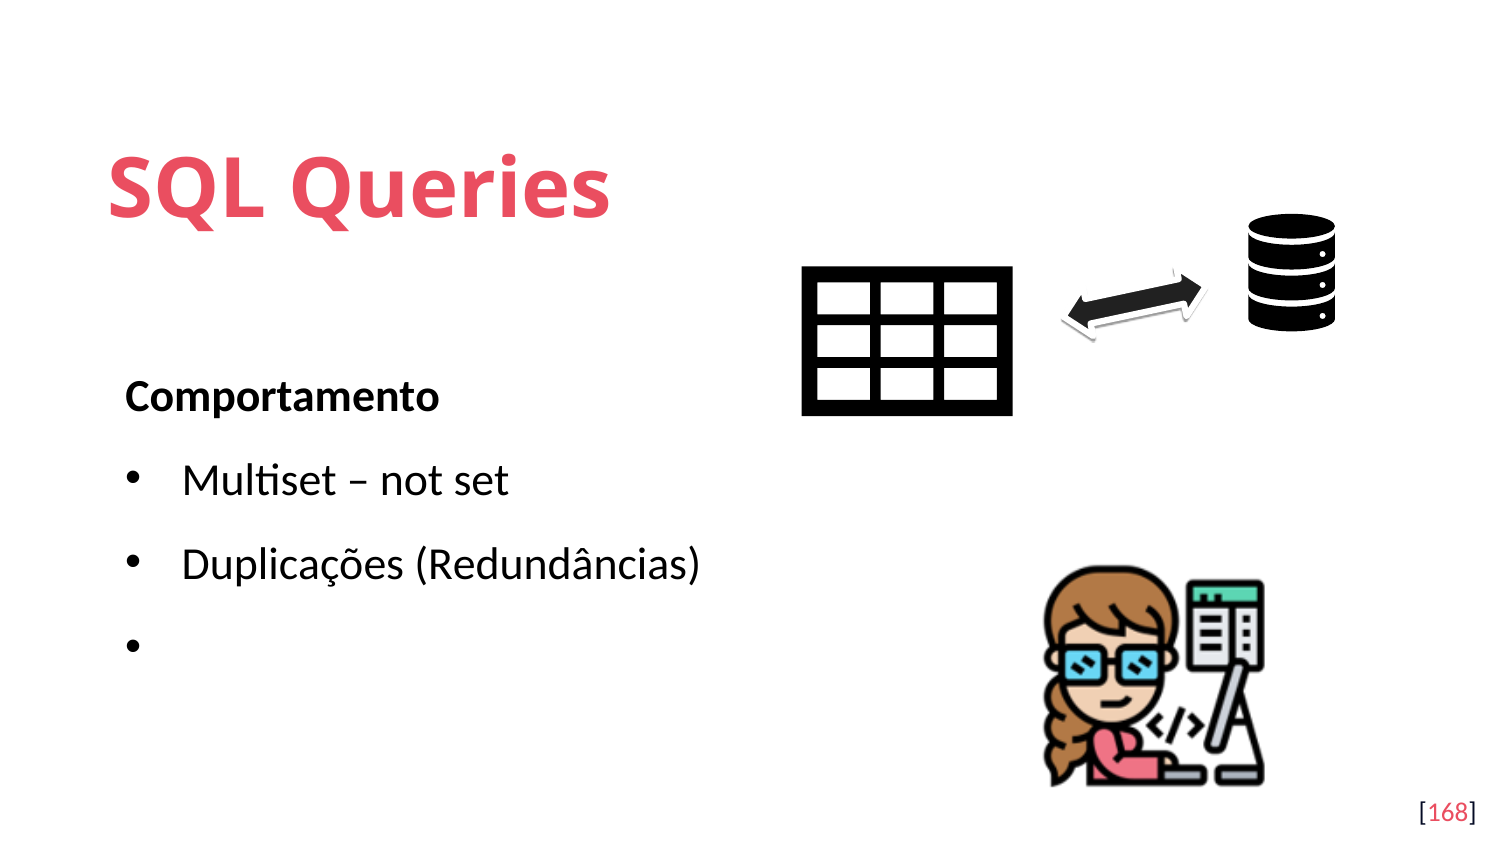

SQL Queries
Comportamento
Multiset – not set
Duplicações (Redundâncias)